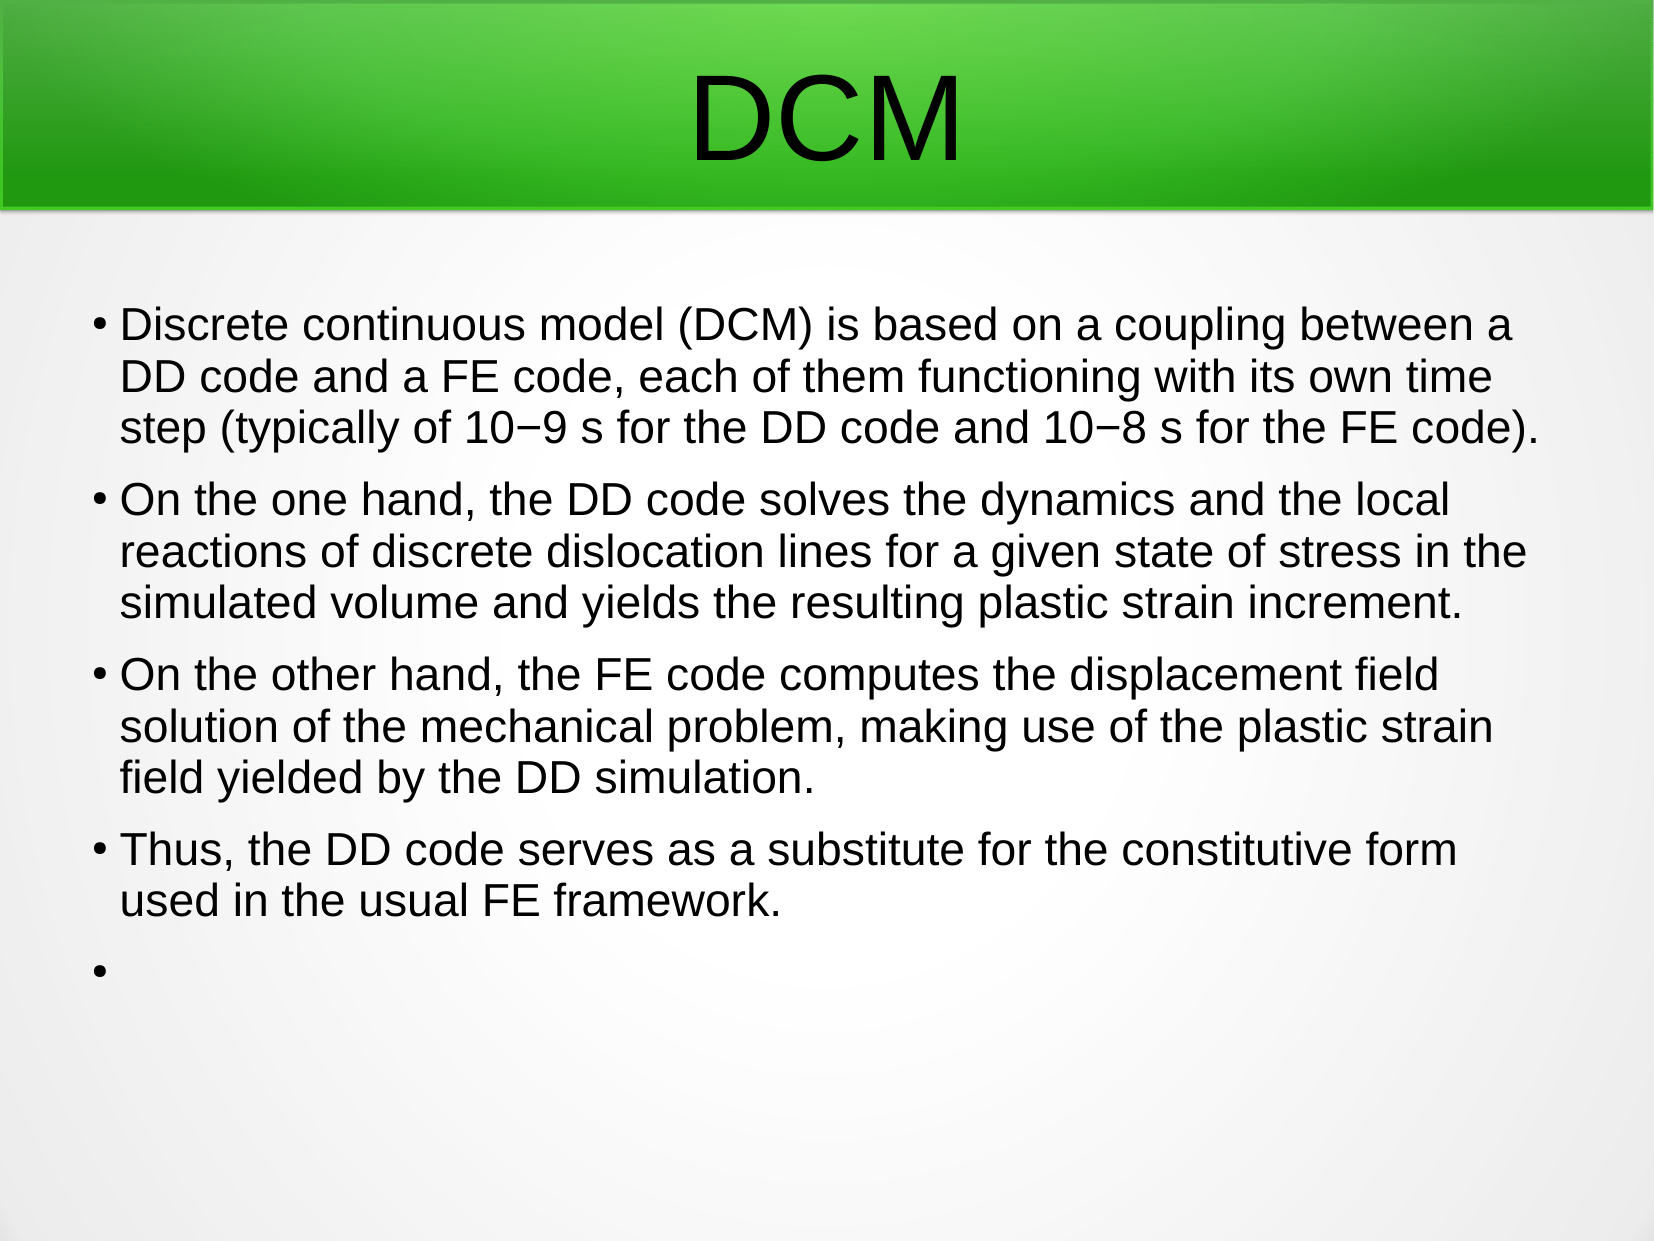

# DCM
Discrete continuous model (DCM) is based on a coupling between a DD code and a FE code, each of them functioning with its own time step (typically of 10−9 s for the DD code and 10−8 s for the FE code).
On the one hand, the DD code solves the dynamics and the local reactions of discrete dislocation lines for a given state of stress in the simulated volume and yields the resulting plastic strain increment.
On the other hand, the FE code computes the displacement field solution of the mechanical problem, making use of the plastic strain field yielded by the DD simulation.
Thus, the DD code serves as a substitute for the constitutive form used in the usual FE framework.